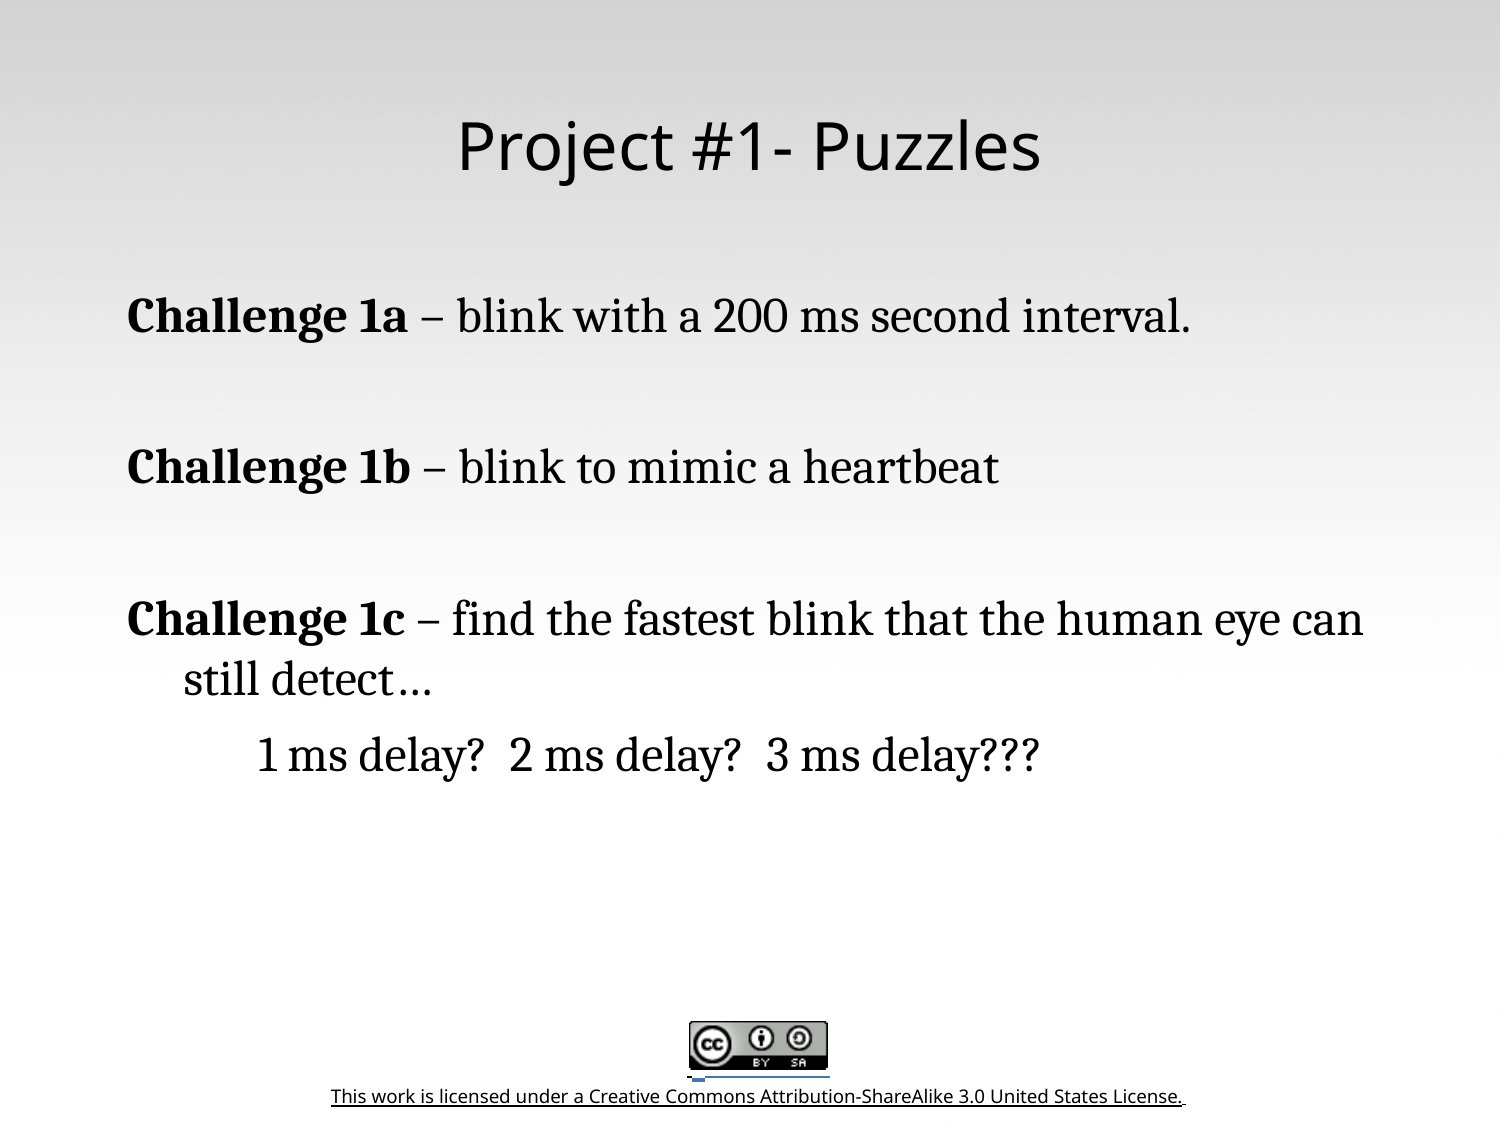

# Project #1- Puzzles
Challenge 1a – blink with a 200 ms second interval.
Challenge 1b – blink to mimic a heartbeat
Challenge 1c – find the fastest blink that the human eye can still detect…
		1 ms delay? 2 ms delay? 3 ms delay???